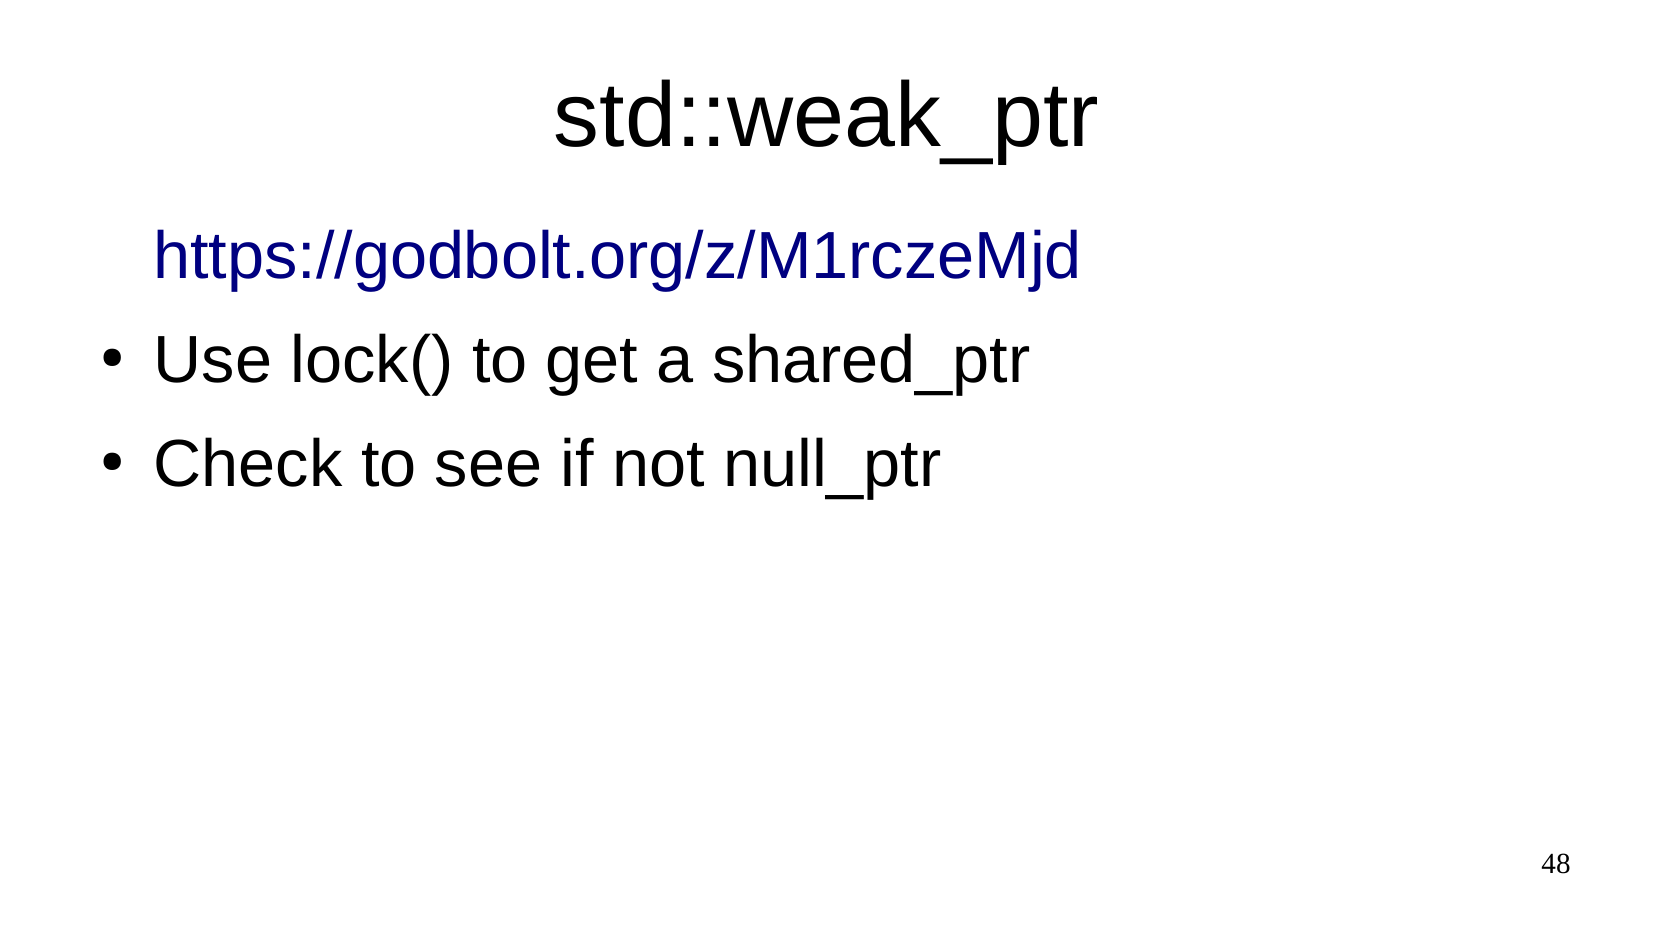

# std::weak_ptr
https://godbolt.org/z/M1rczeMjd
Use lock() to get a shared_ptr
Check to see if not null_ptr
48